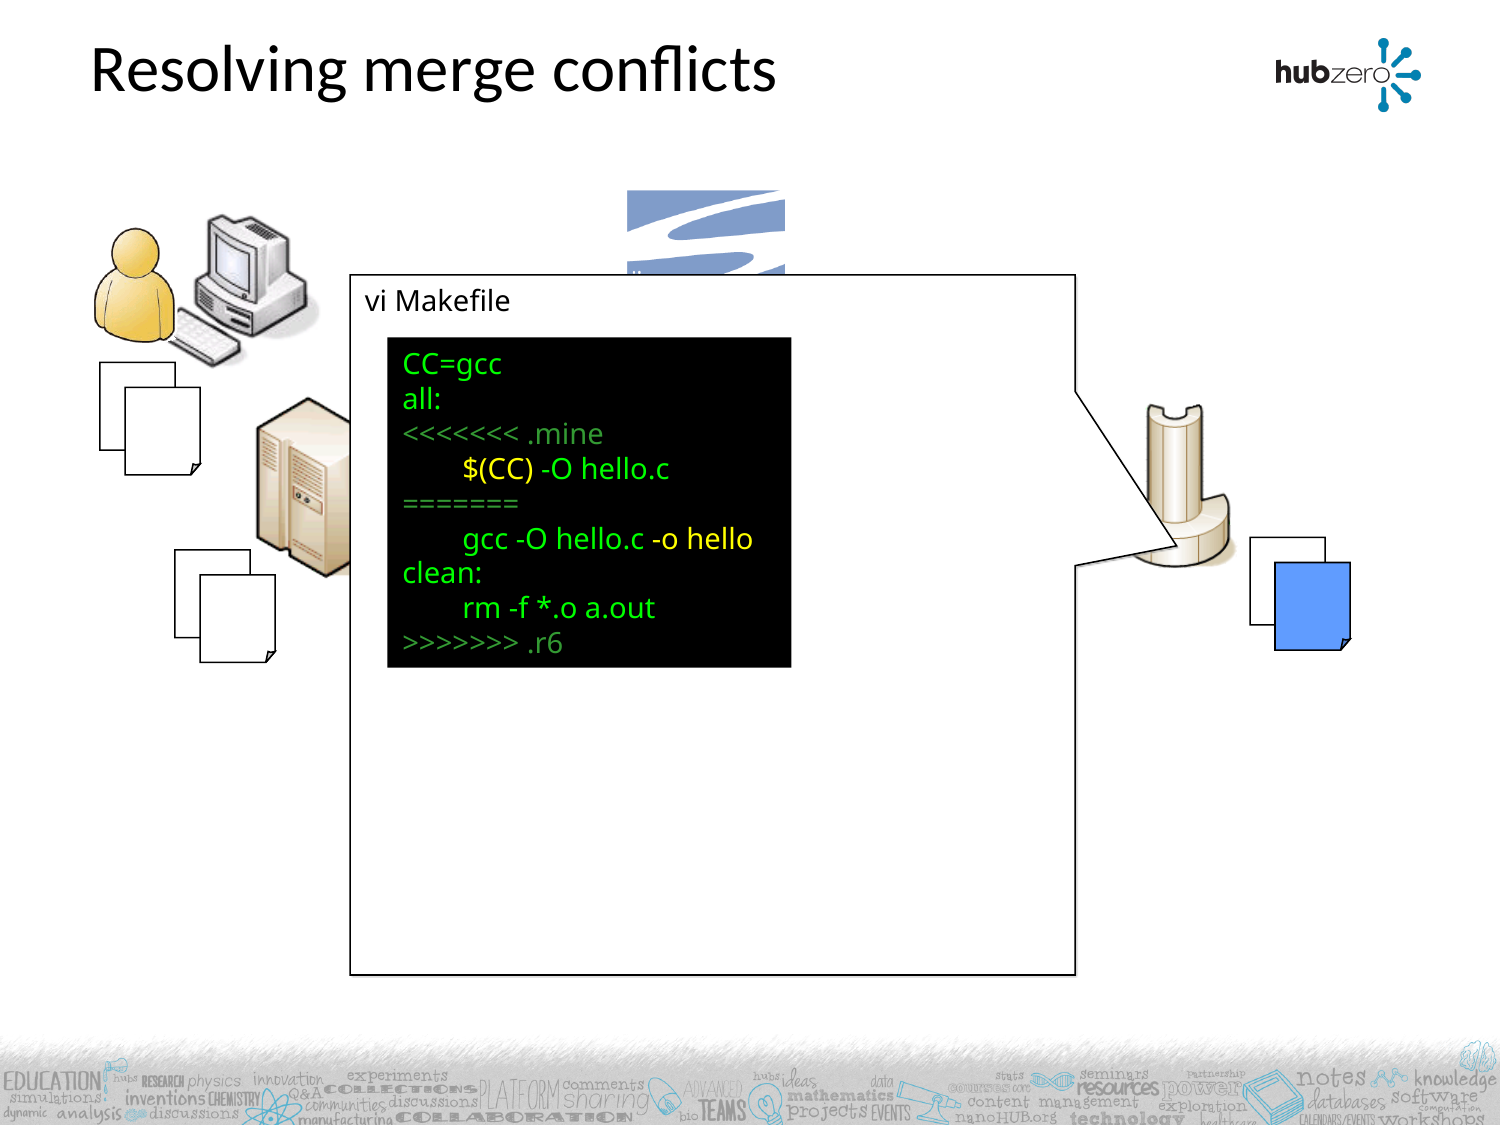

Resolving merge conflicts
vi Makefile
CC=gcc
all:
<<<<<<< .mine
 $(CC) -O hello.c
=======
 gcc -O hello.c -o hello
clean:
 rm -f *.o a.out
>>>>>>> .r6